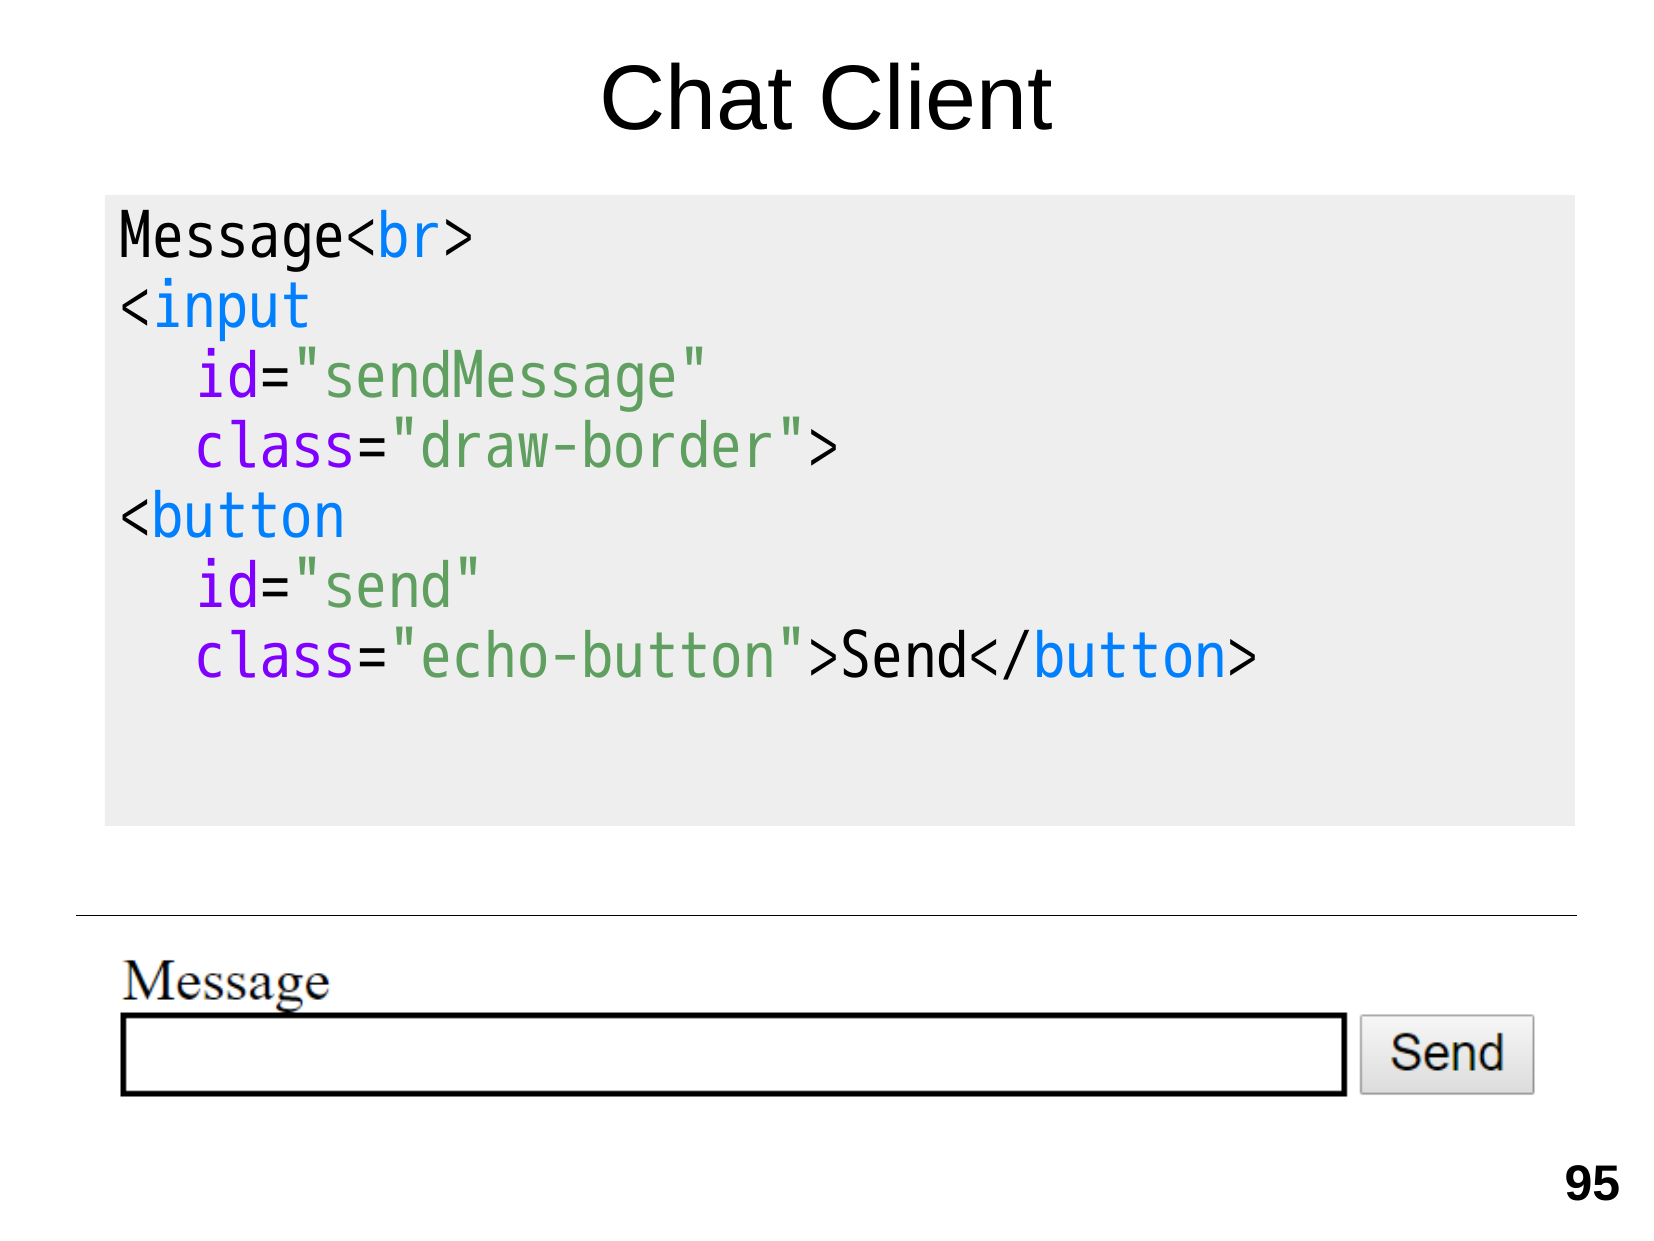

# Chat Client
Message<br>
<input
	id="sendMessage"
	class="draw-border">
<button
	id="send"
	class="echo-button">Send</button>
95